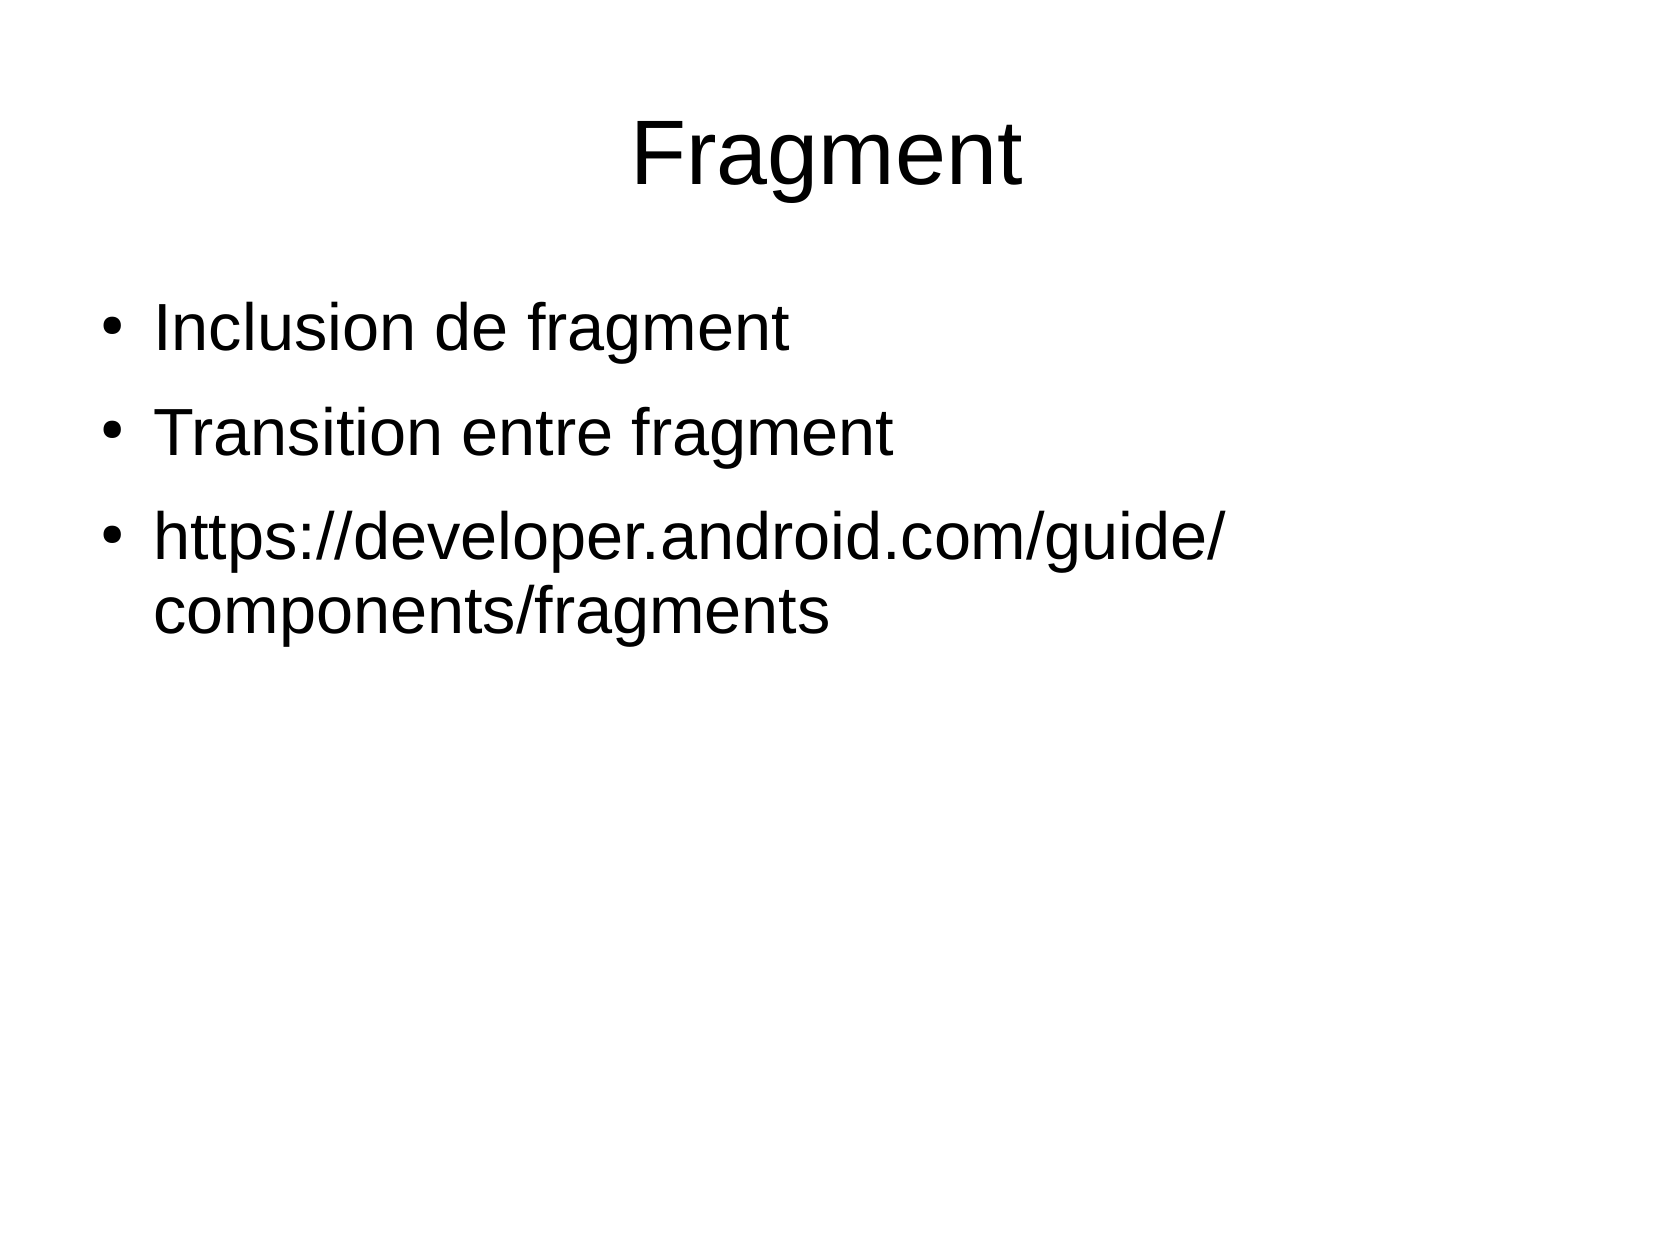

# Fragment
Inclusion de fragment
Transition entre fragment
https://developer.android.com/guide/components/fragments